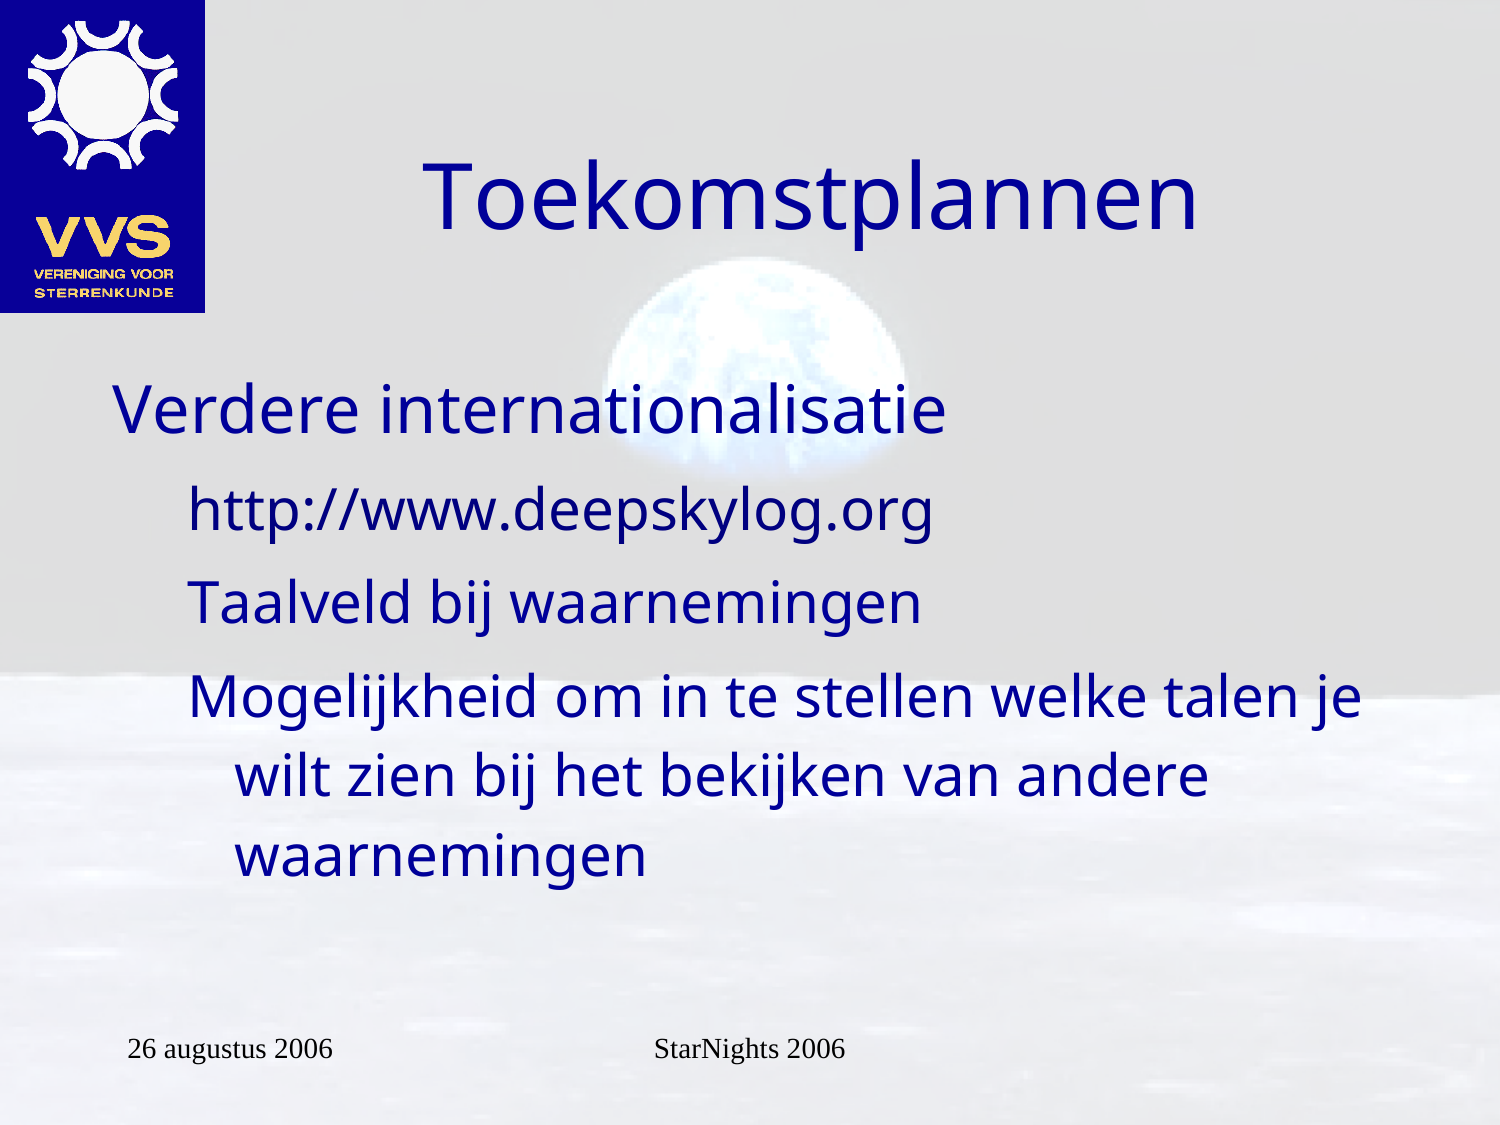

# Toekomstplannen
Verdere internationalisatie
http://www.deepskylog.org
Taalveld bij waarnemingen
Mogelijkheid om in te stellen welke talen je wilt zien bij het bekijken van andere waarnemingen
26 augustus 2006
StarNights 2006